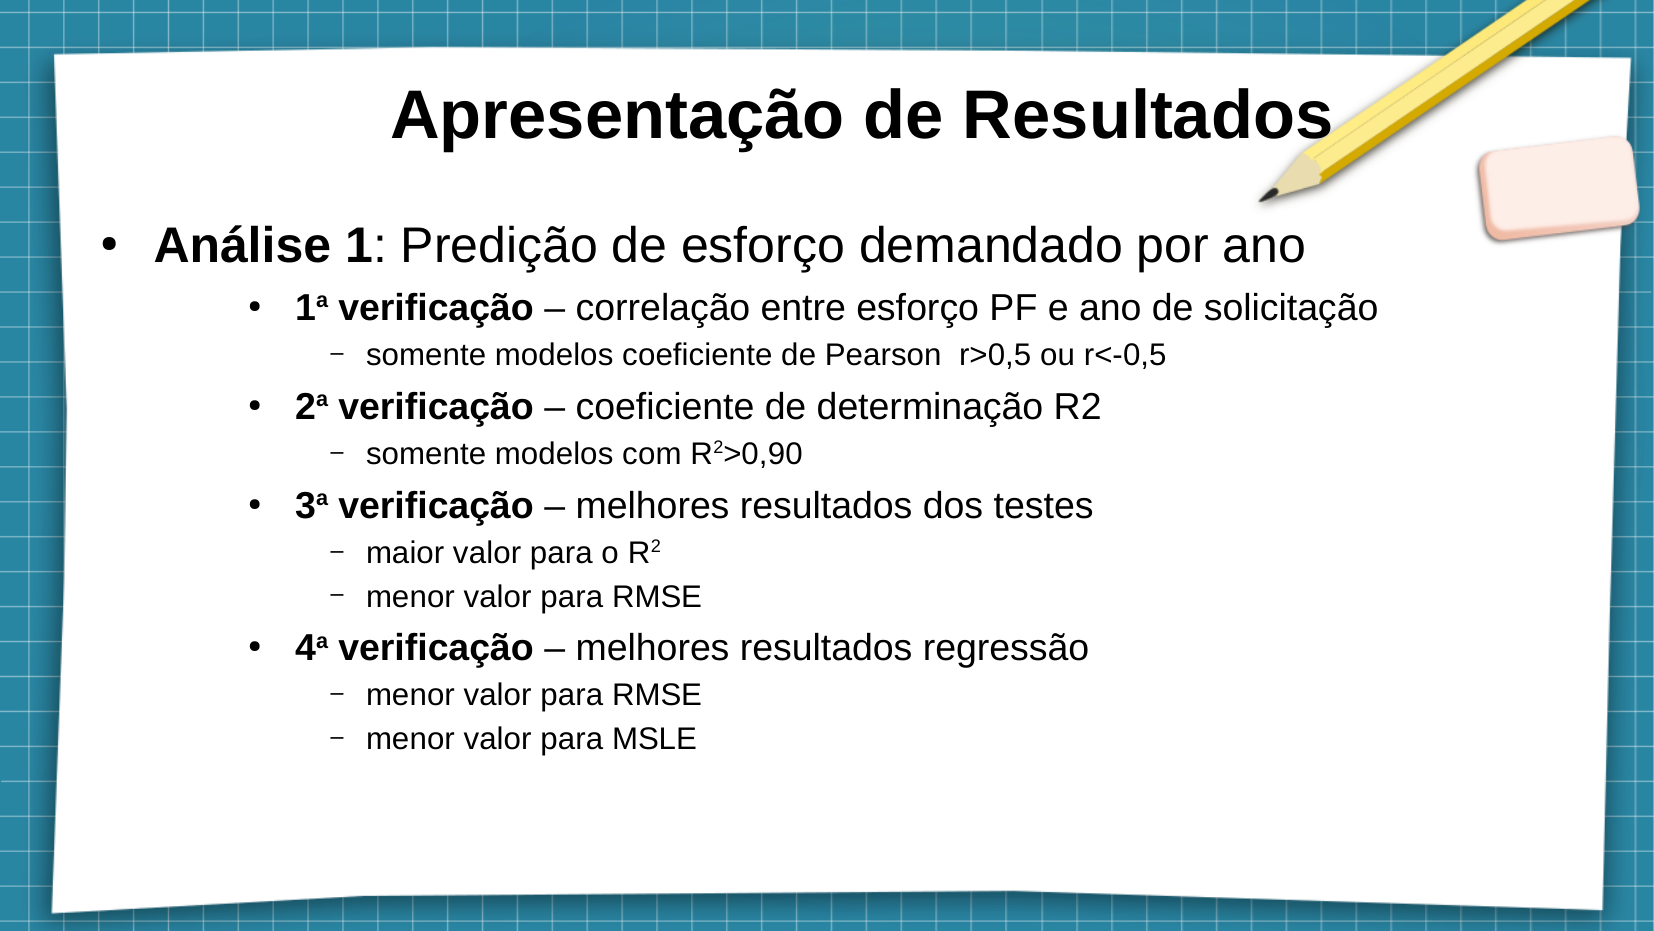

# Apresentação de Resultados
Análise 1: Predição de esforço demandado por ano
1a verificação – correlação entre esforço PF e ano de solicitação
somente modelos coeficiente de Pearson r>0,5 ou r<-0,5
2a verificação – coeficiente de determinação R2
somente modelos com R2>0,90
3a verificação – melhores resultados dos testes
maior valor para o R2
menor valor para RMSE
4a verificação – melhores resultados regressão
menor valor para RMSE
menor valor para MSLE